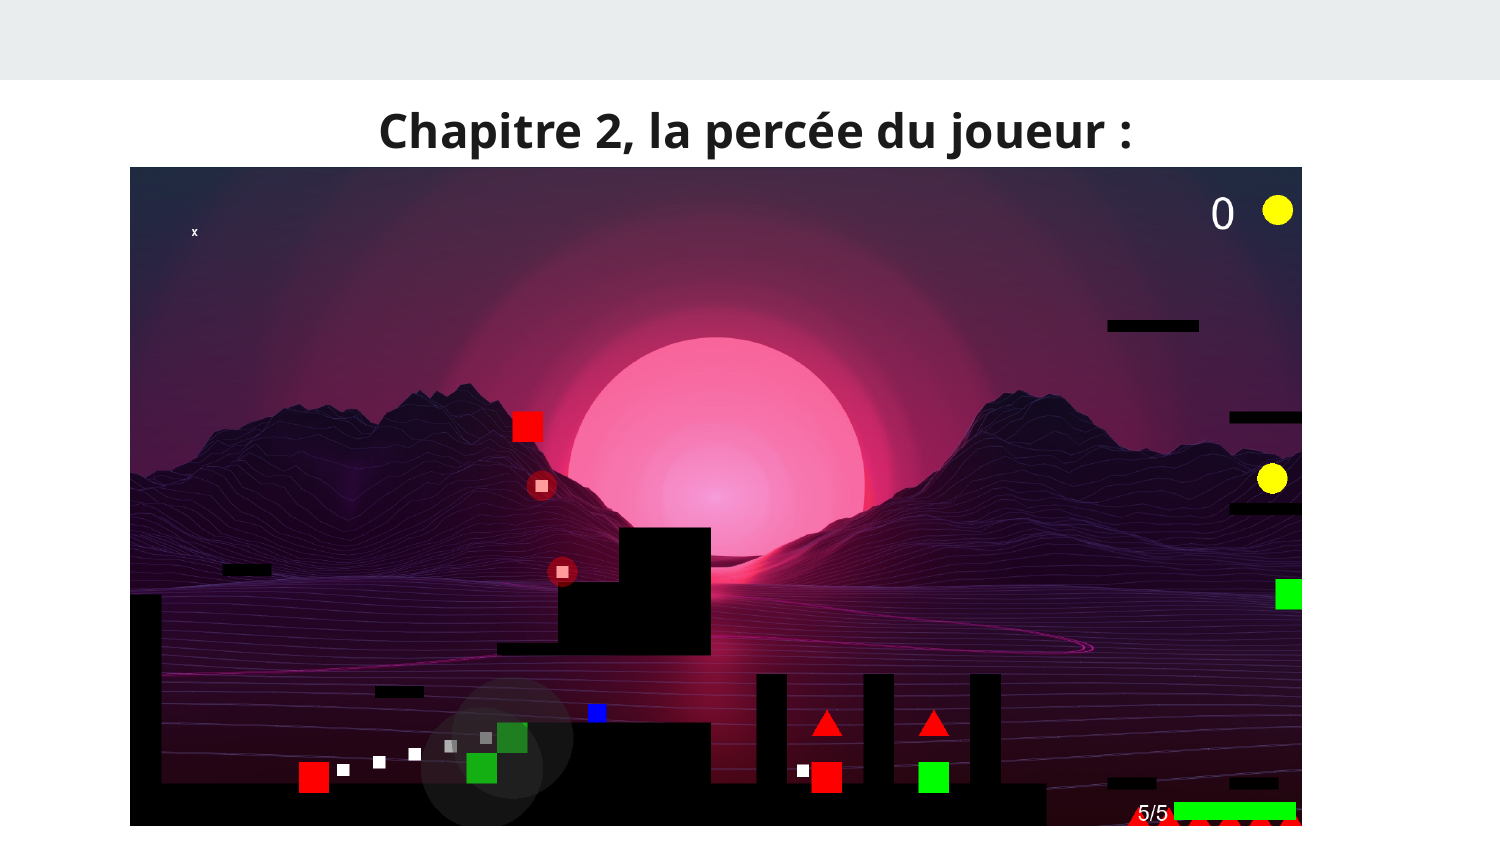

# Chapitre 2, la percée du joueur :